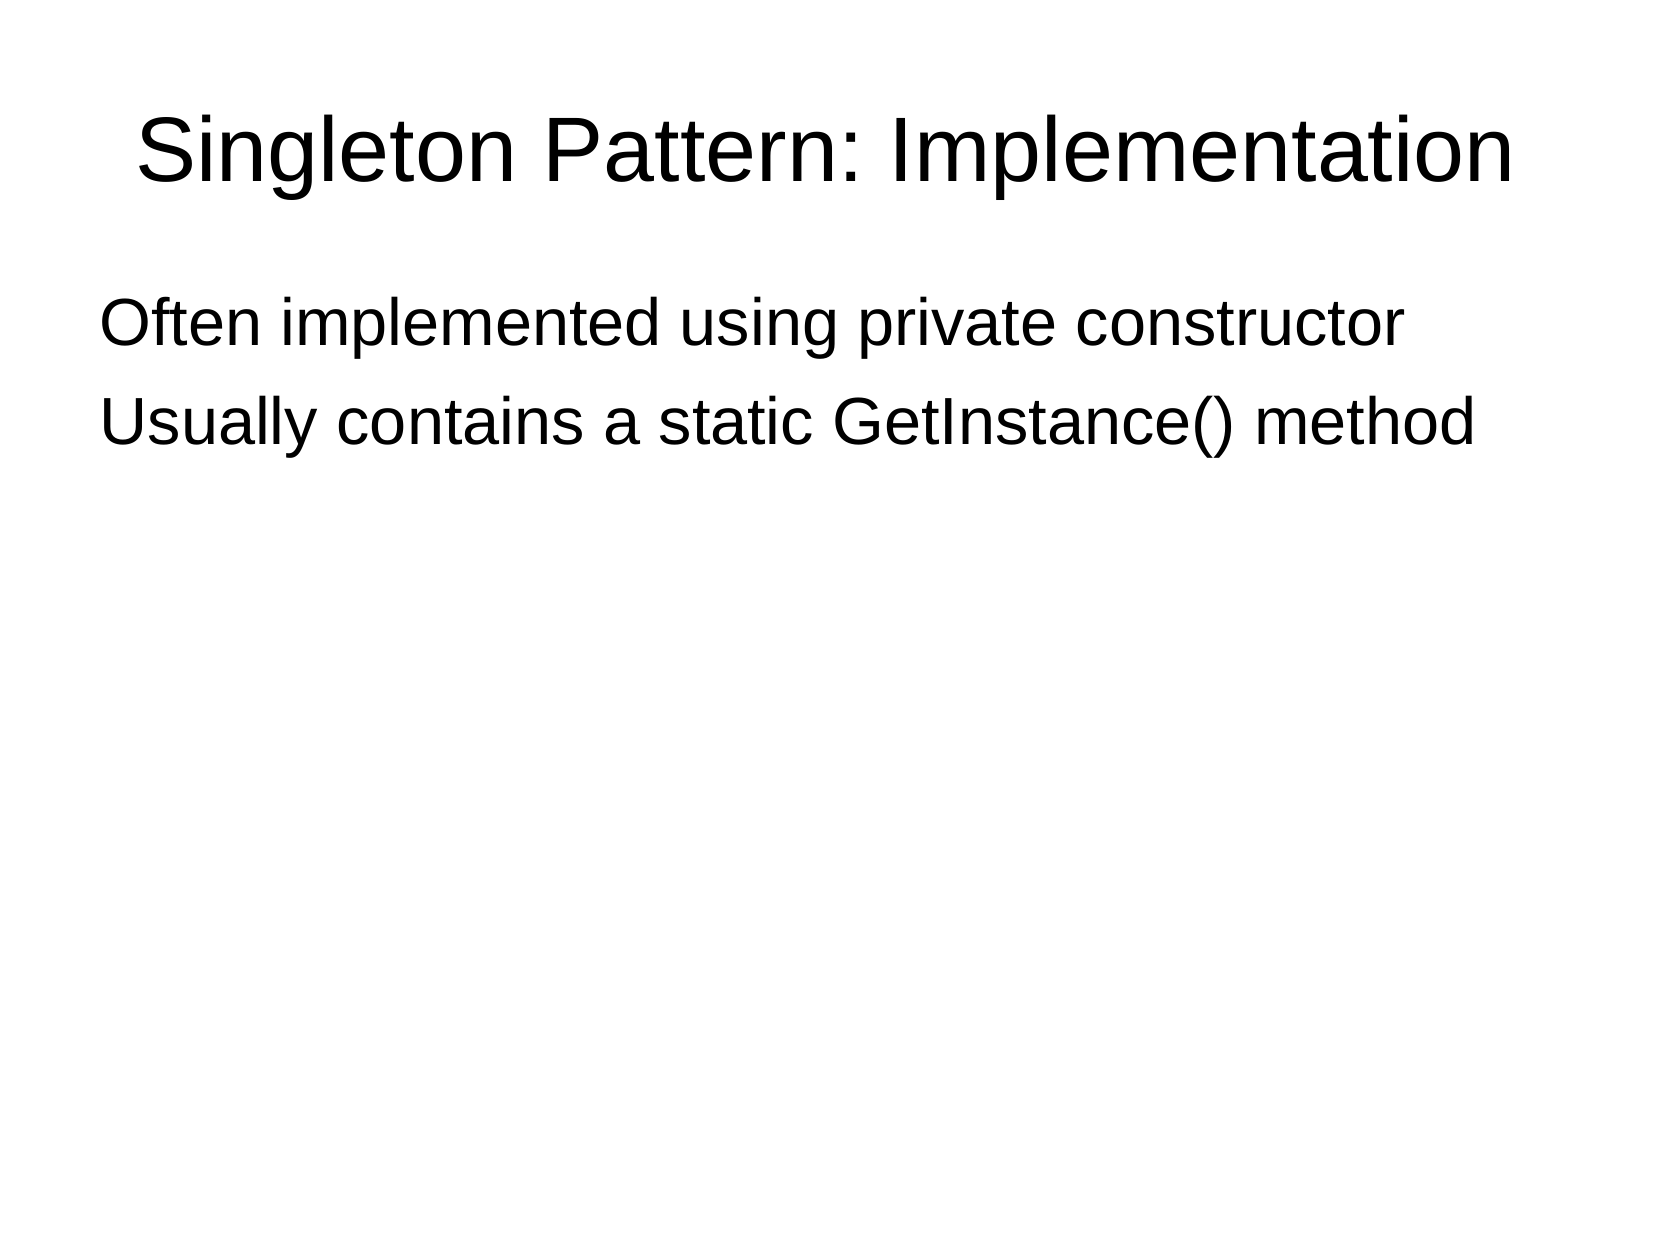

# Singleton Pattern: Implementation
Often implemented using private constructor
Usually contains a static GetInstance() method